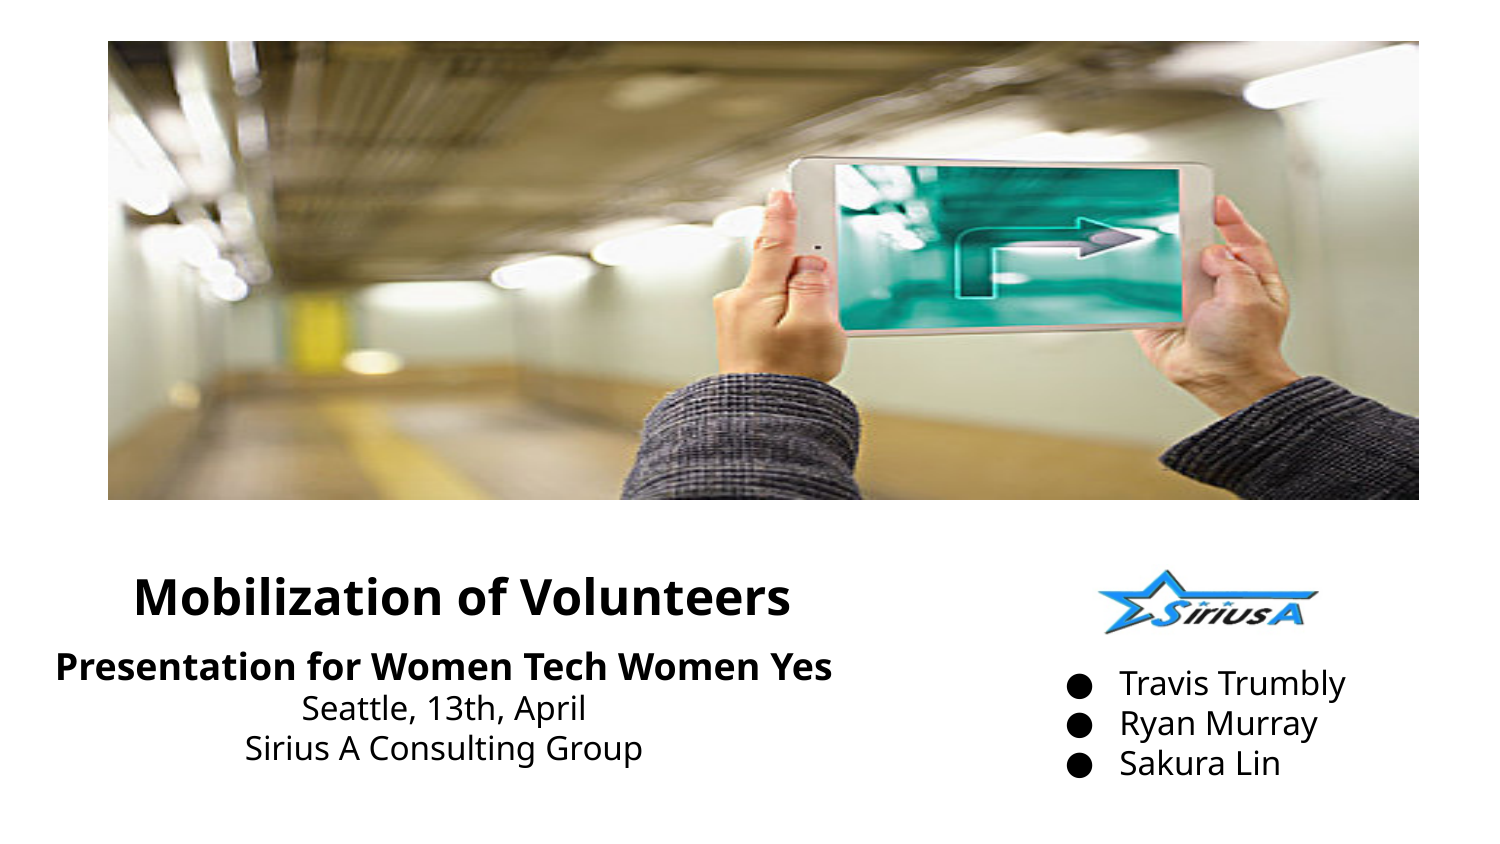

# Mobilization of Volunteers
Presentation for Women Tech Women Yes
Seattle, 13th, April
Sirius A Consulting Group
Travis Trumbly
Ryan Murray
Sakura Lin